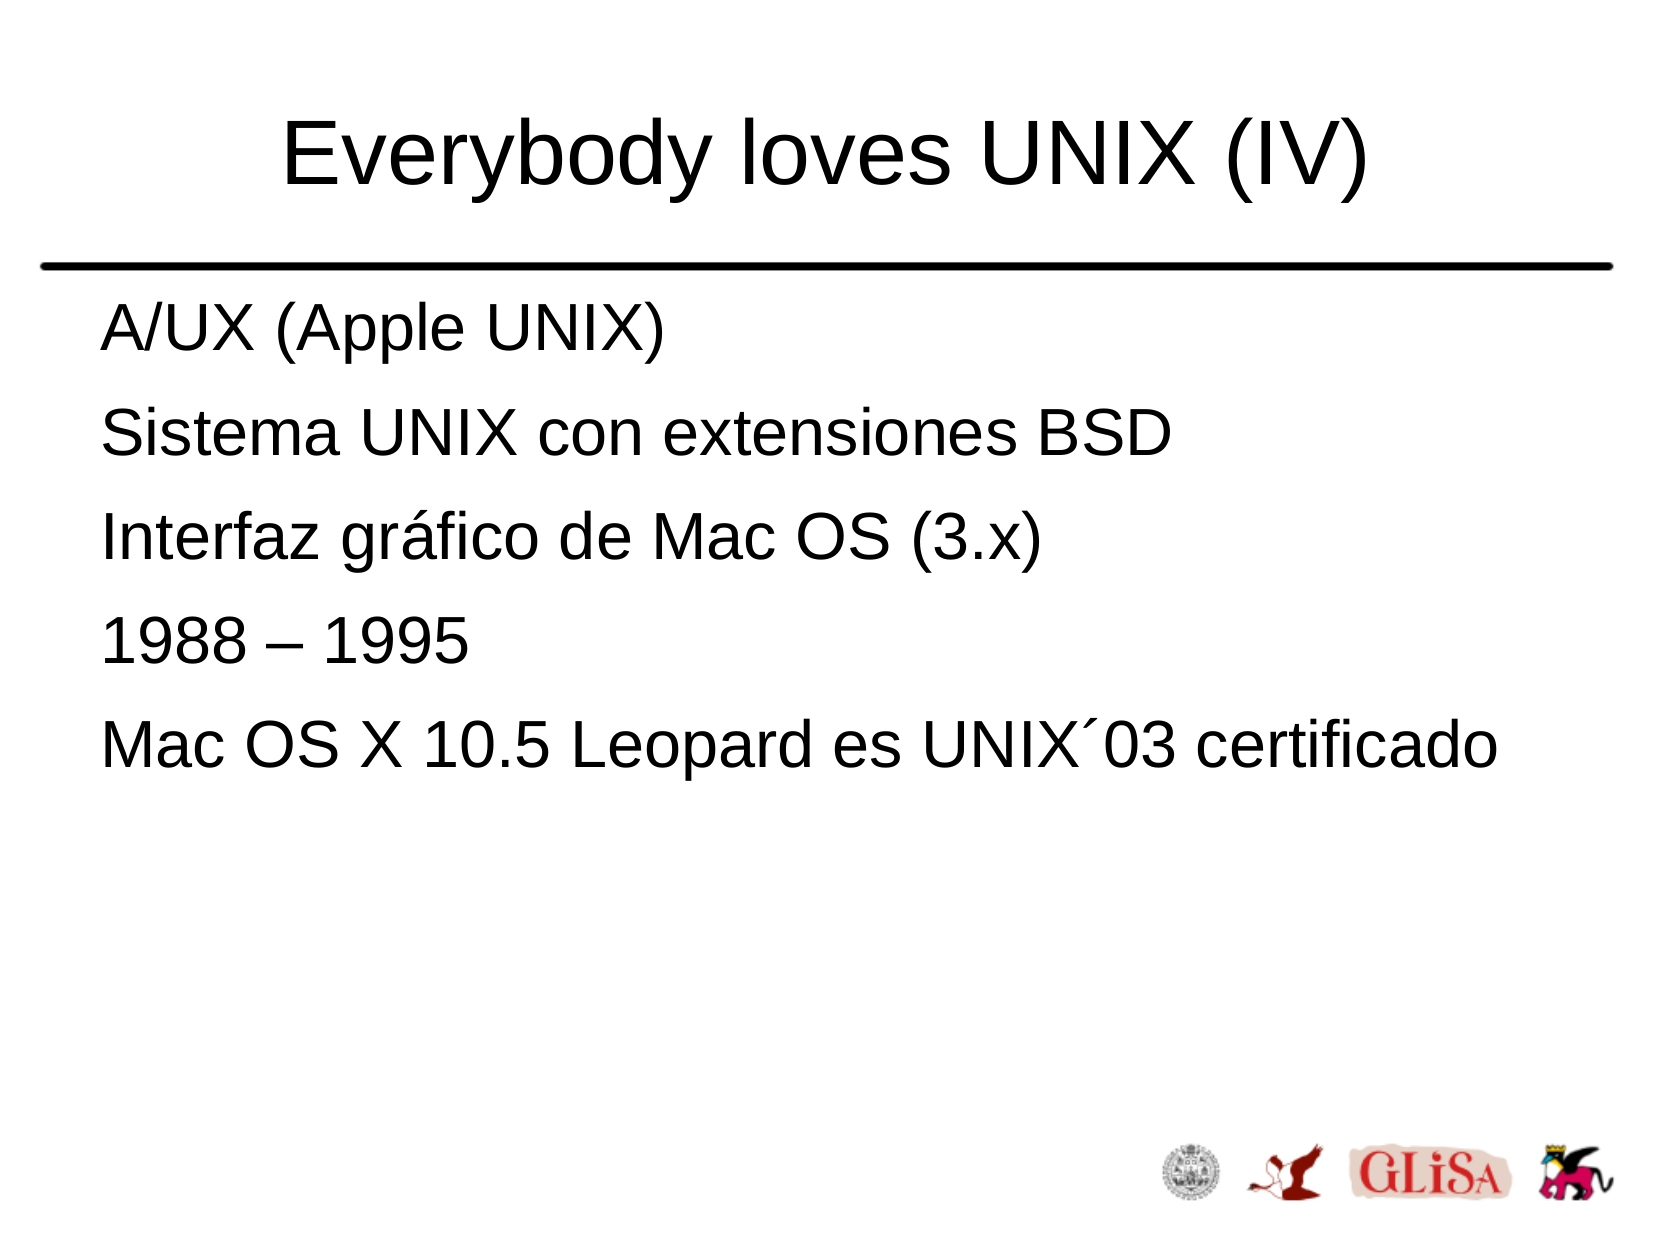

# Everybody loves UNIX (IV)
A/UX (Apple UNIX)
Sistema UNIX con extensiones BSD
Interfaz gráfico de Mac OS (3.x)
1988 – 1995
Mac OS X 10.5 Leopard es UNIX´03 certificado